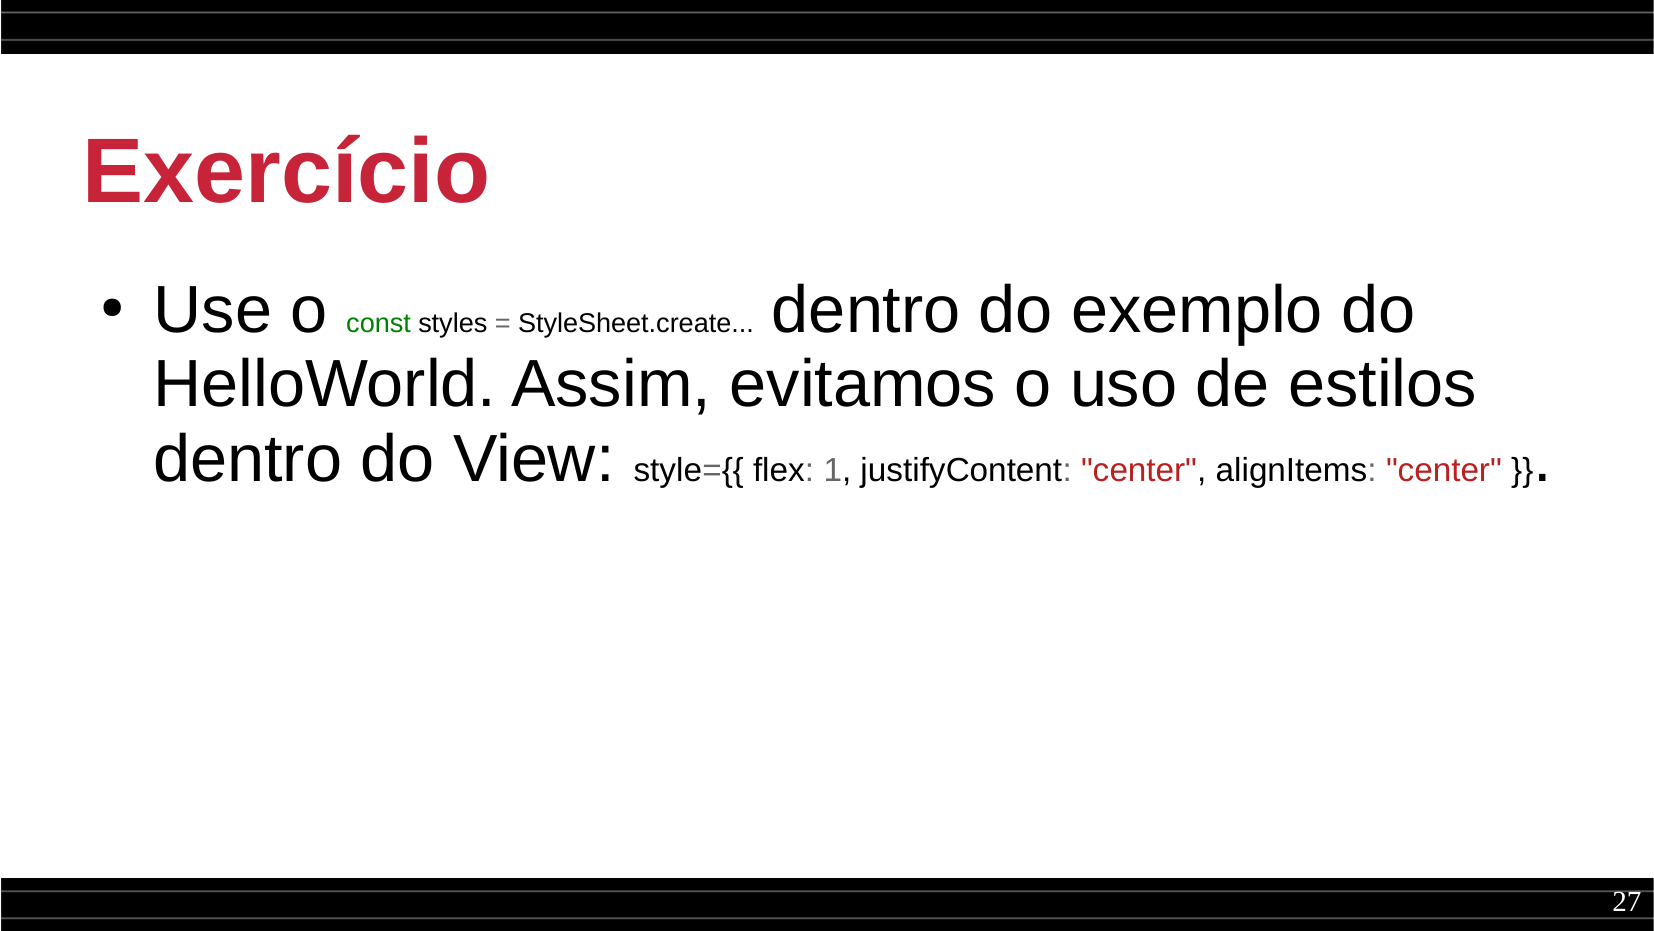

# Exercício
Use o const styles = StyleSheet.create... dentro do exemplo do HelloWorld. Assim, evitamos o uso de estilos dentro do View: style={{ flex: 1, justifyContent: "center", alignItems: "center" }}.